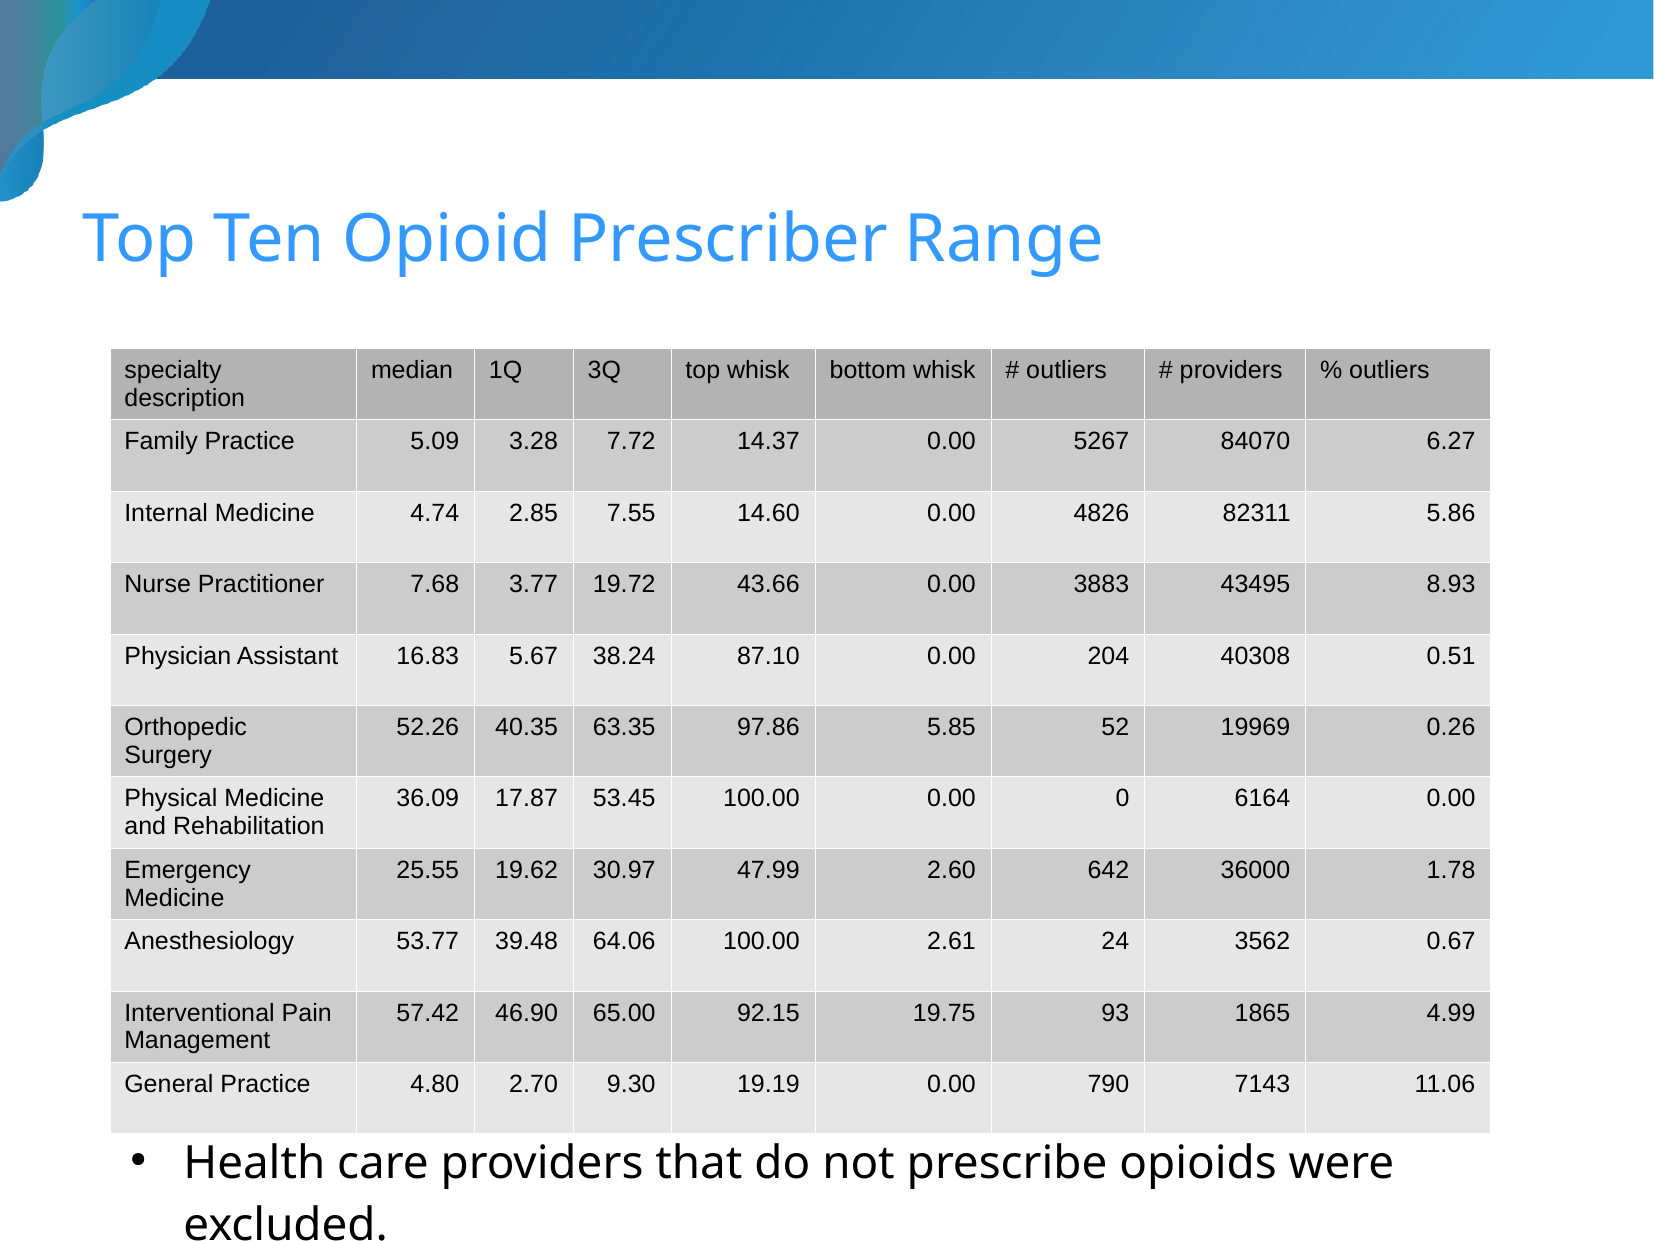

# Top Ten Opioid Prescriber Range
| specialty description | median | 1Q | 3Q | top whisk | bottom whisk | # outliers | # providers | % outliers |
| --- | --- | --- | --- | --- | --- | --- | --- | --- |
| Family Practice | 5.09 | 3.28 | 7.72 | 14.37 | 0.00 | 5267 | 84070 | 6.27 |
| Internal Medicine | 4.74 | 2.85 | 7.55 | 14.60 | 0.00 | 4826 | 82311 | 5.86 |
| Nurse Practitioner | 7.68 | 3.77 | 19.72 | 43.66 | 0.00 | 3883 | 43495 | 8.93 |
| Physician Assistant | 16.83 | 5.67 | 38.24 | 87.10 | 0.00 | 204 | 40308 | 0.51 |
| Orthopedic Surgery | 52.26 | 40.35 | 63.35 | 97.86 | 5.85 | 52 | 19969 | 0.26 |
| Physical Medicine and Rehabilitation | 36.09 | 17.87 | 53.45 | 100.00 | 0.00 | 0 | 6164 | 0.00 |
| Emergency Medicine | 25.55 | 19.62 | 30.97 | 47.99 | 2.60 | 642 | 36000 | 1.78 |
| Anesthesiology | 53.77 | 39.48 | 64.06 | 100.00 | 2.61 | 24 | 3562 | 0.67 |
| Interventional Pain Management | 57.42 | 46.90 | 65.00 | 92.15 | 19.75 | 93 | 1865 | 4.99 |
| General Practice | 4.80 | 2.70 | 9.30 | 19.19 | 0.00 | 790 | 7143 | 11.06 |
Health care providers that do not prescribe opioids were excluded.